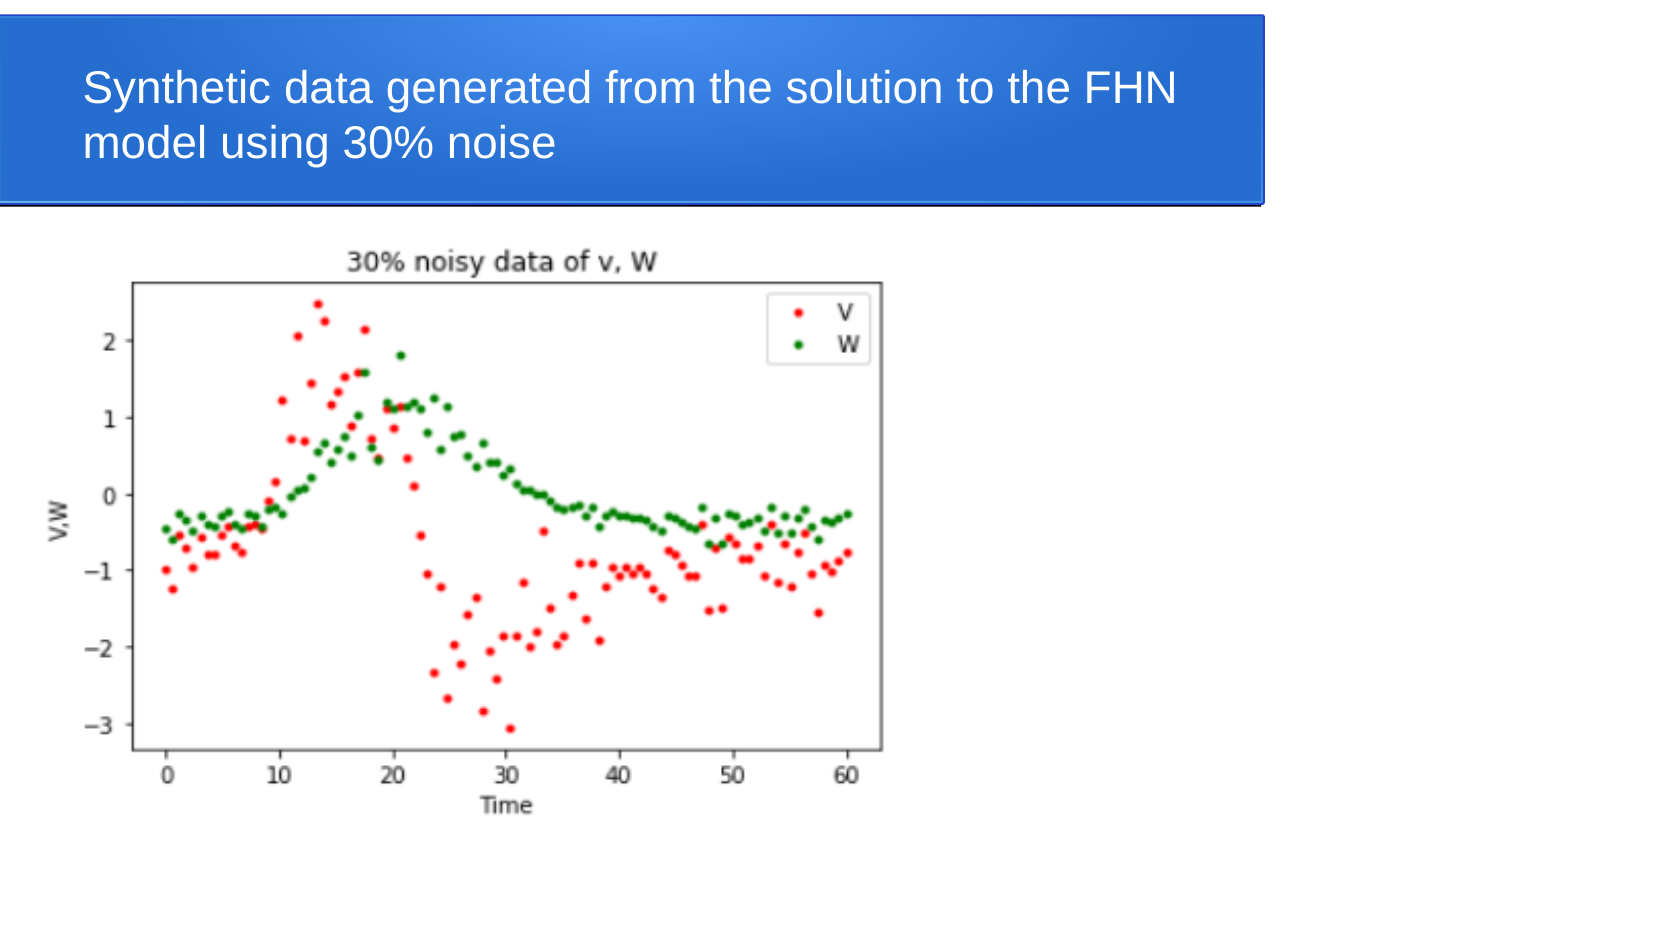

# Synthetic data generated from the solution to the FHN model using 30% noise